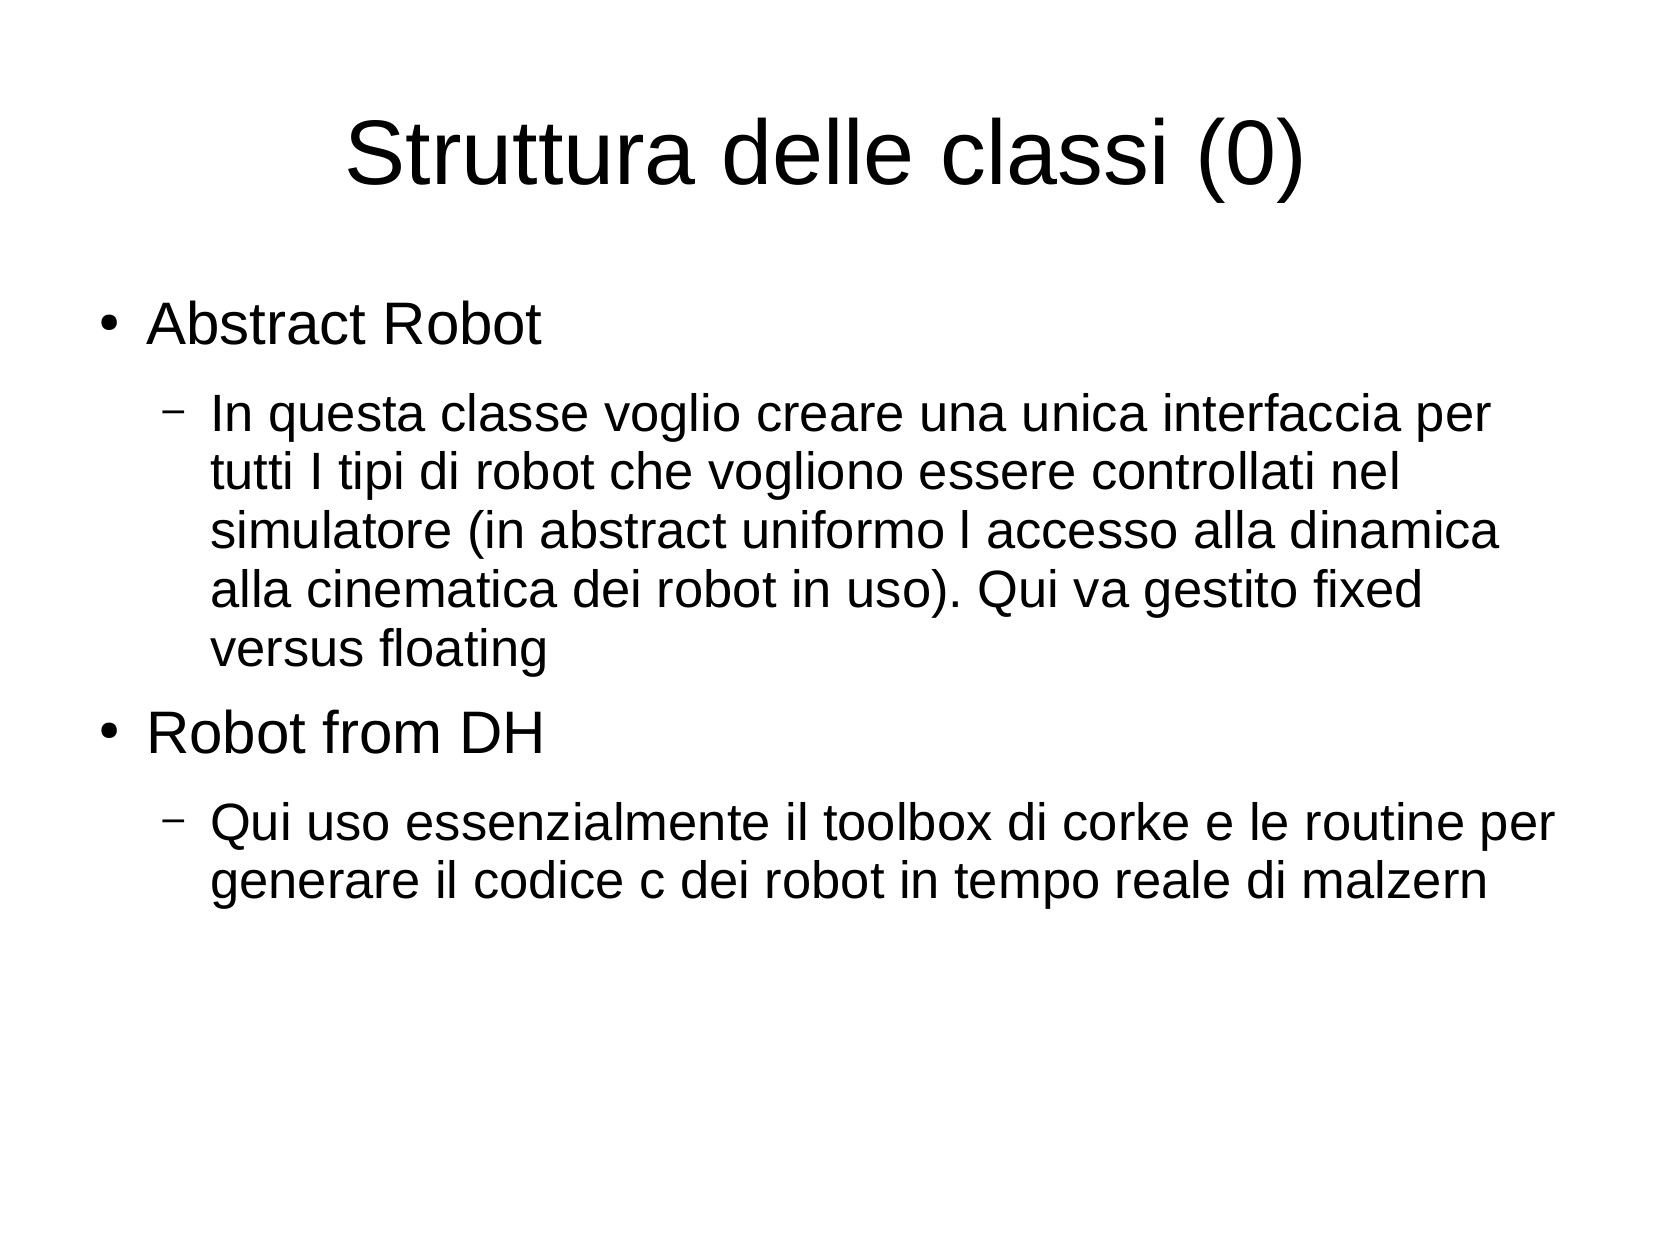

# Struttura delle classi (0)
Abstract Robot
In questa classe voglio creare una unica interfaccia per tutti I tipi di robot che vogliono essere controllati nel simulatore (in abstract uniformo l accesso alla dinamica alla cinematica dei robot in uso). Qui va gestito fixed versus floating
Robot from DH
Qui uso essenzialmente il toolbox di corke e le routine per generare il codice c dei robot in tempo reale di malzern